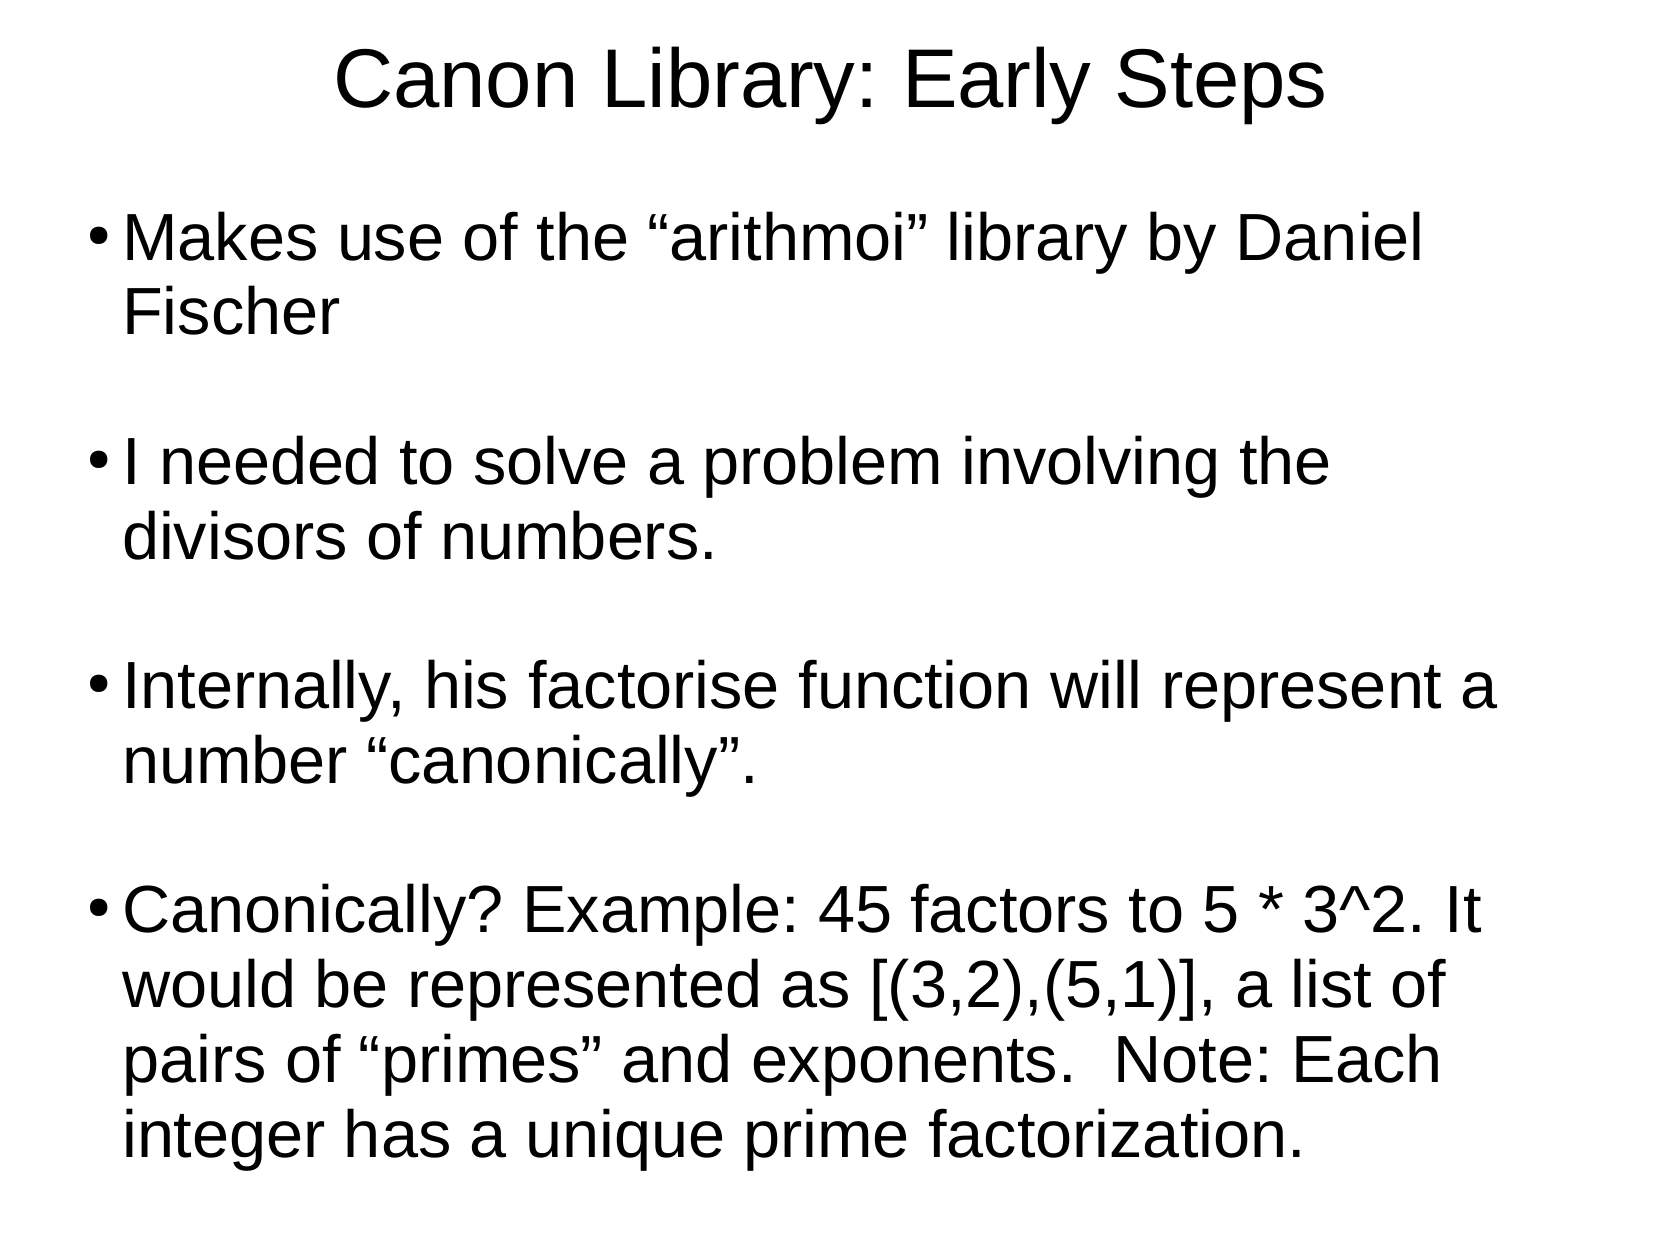

# Canon Library: Early Steps
Makes use of the “arithmoi” library by Daniel Fischer
I needed to solve a problem involving the divisors of numbers.
Internally, his factorise function will represent a number “canonically”.
Canonically? Example: 45 factors to 5 * 3^2. It would be represented as [(3,2),(5,1)], a list of pairs of “primes” and exponents. Note: Each integer has a unique prime factorization.